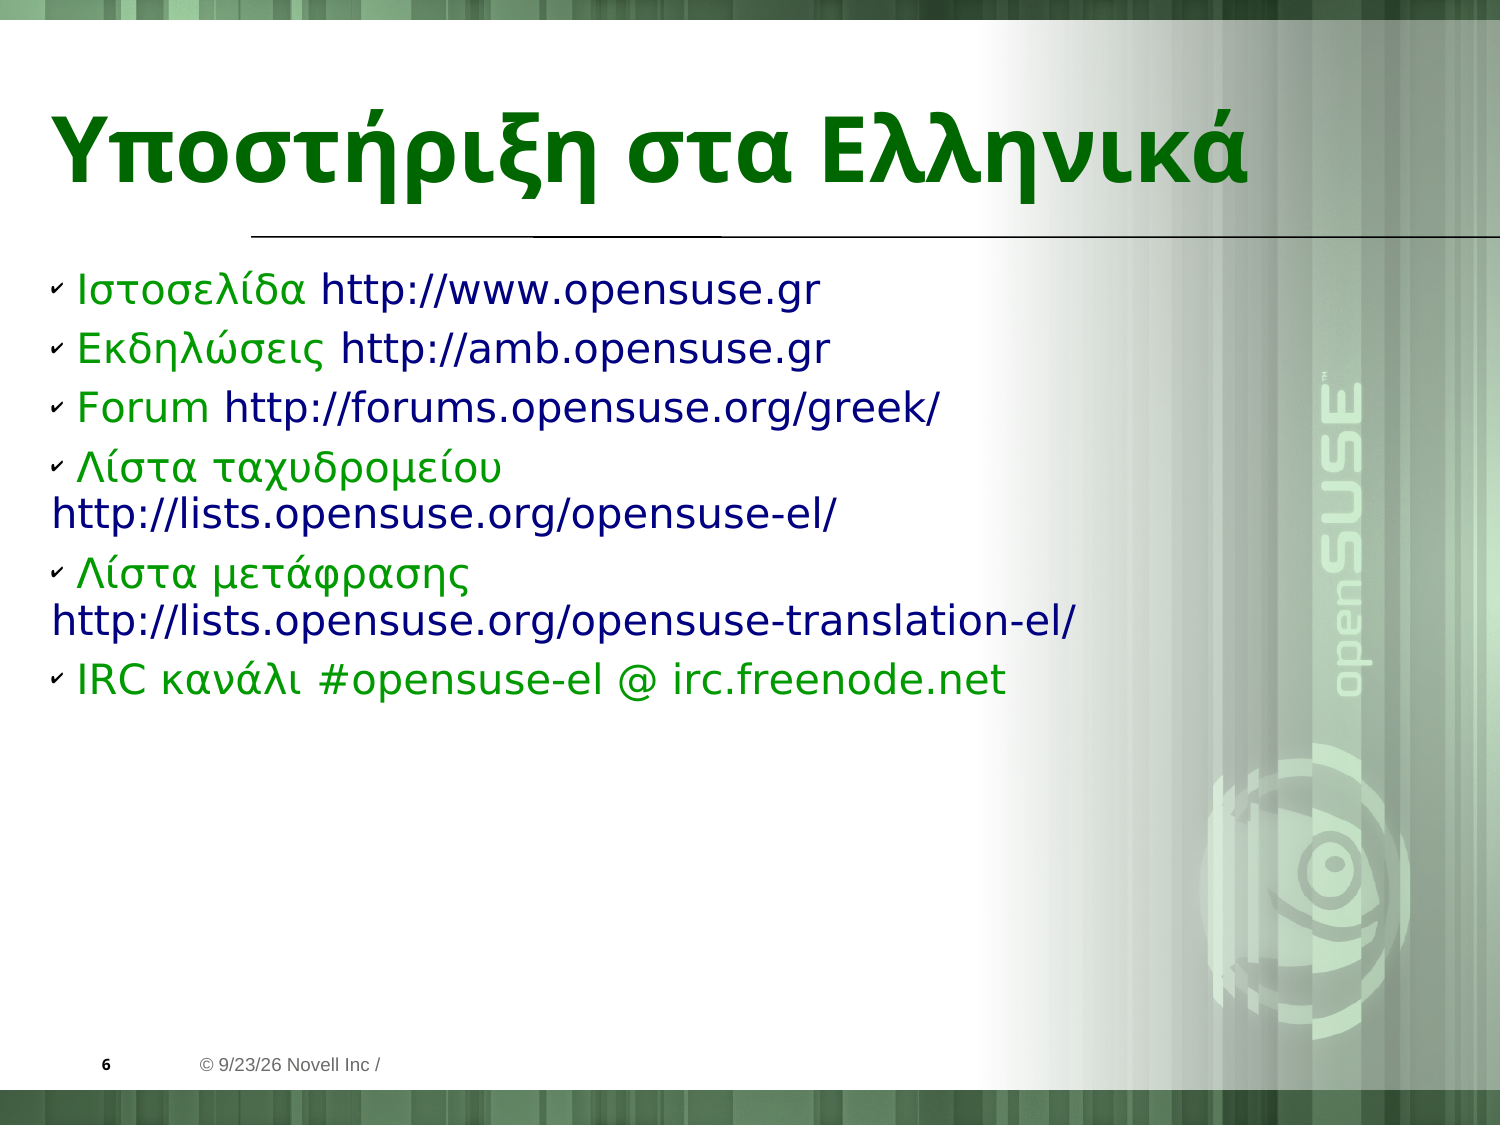

# Υποστήριξη στα Ελληνικά
 Ιστοσελίδα http://www.opensuse.gr
 Εκδηλώσεις http://amb.opensuse.gr
 Forum http://forums.opensuse.org/greek/
 Λίστα ταχυδρομείου http://lists.opensuse.org/opensuse-el/
 Λίστα μετάφρασης http://lists.opensuse.org/opensuse-translation-el/
 IRC κανάλι #opensuse-el @ irc.freenode.net